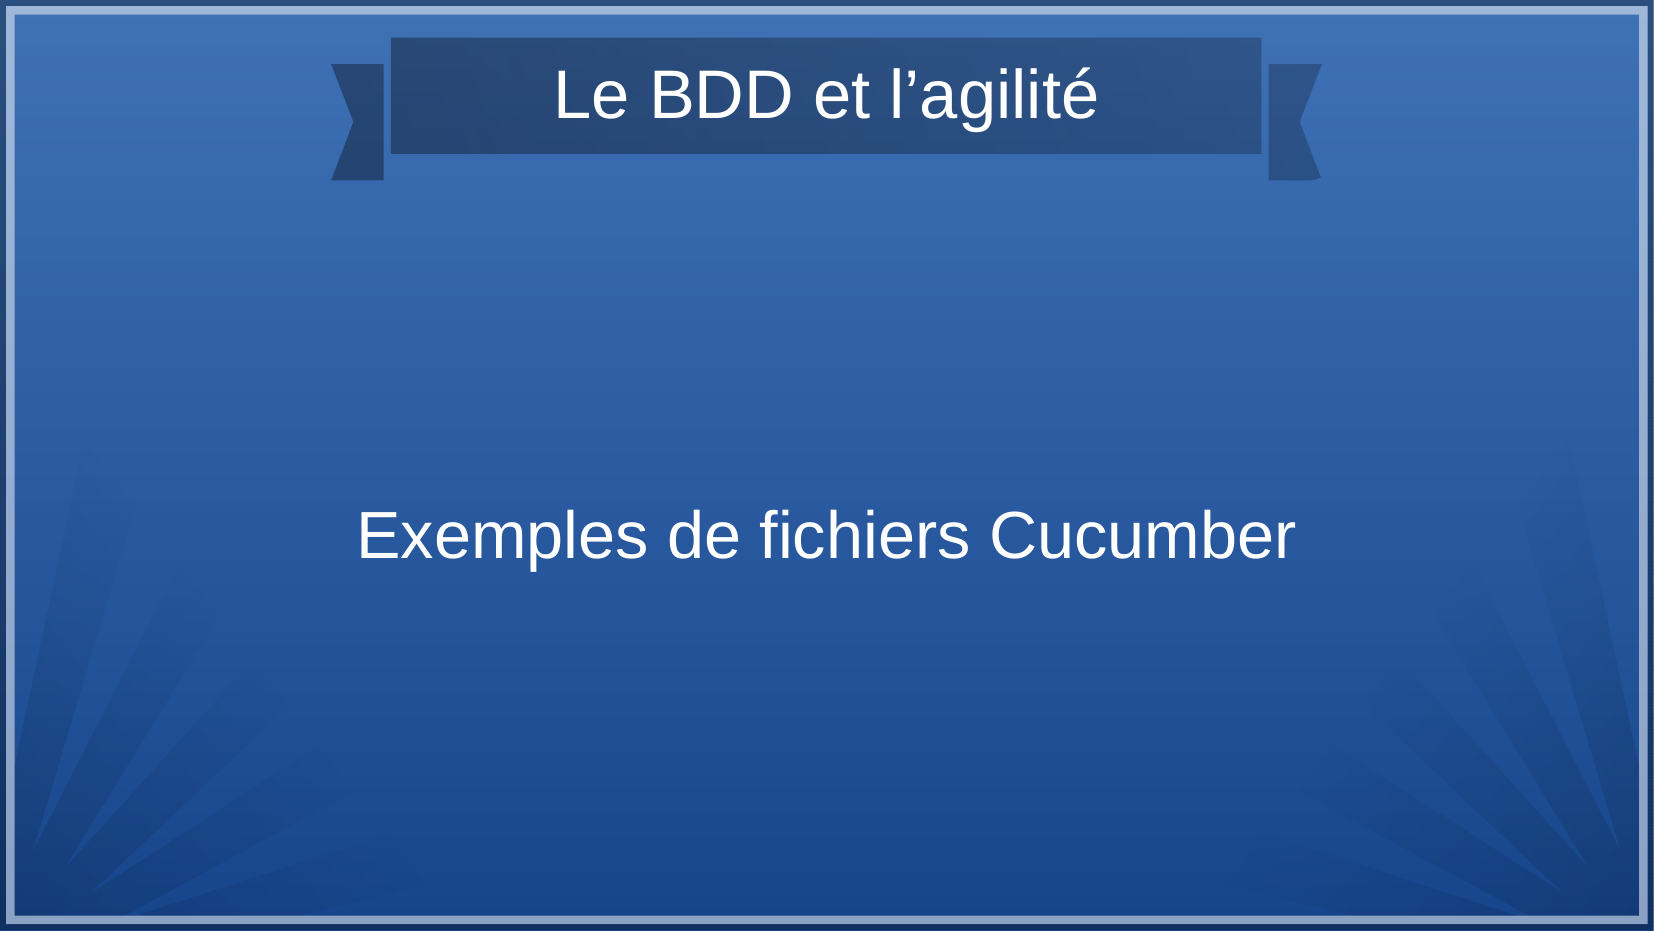

# Le BDD et l’agilité
Exemples de fichiers Cucumber